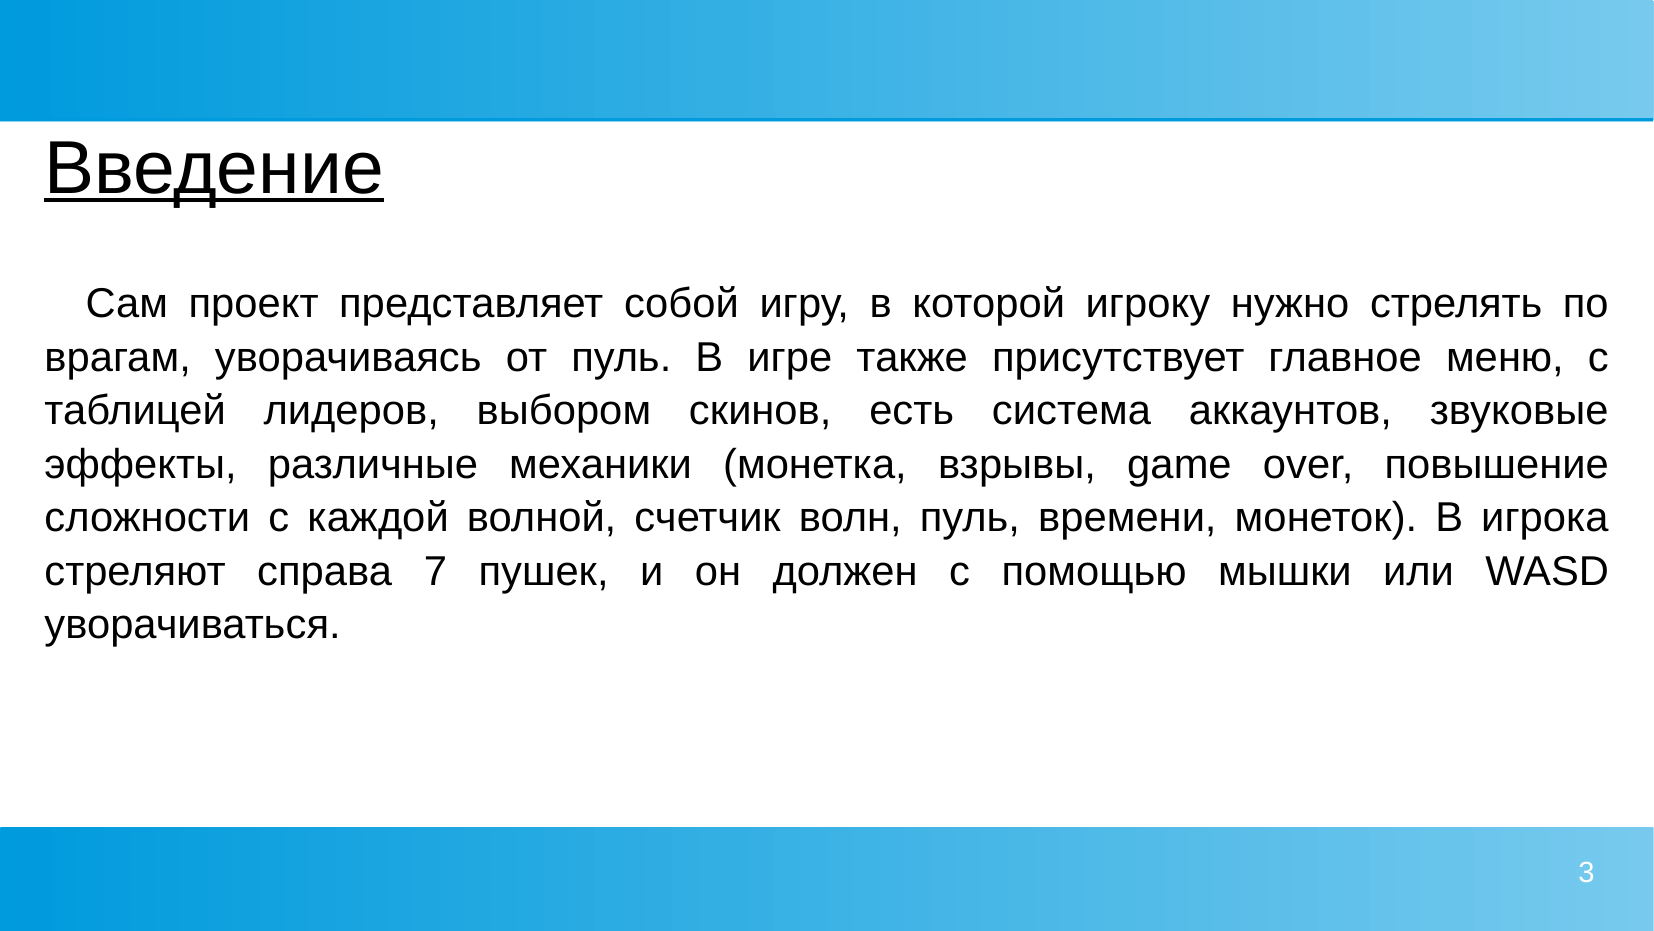

Введение
 Сам проект представляет собой игру, в которой игроку нужно стрелять по врагам, уворачиваясь от пуль. В игре также присутствует главное меню, с таблицей лидеров, выбором скинов, есть система аккаунтов, звуковые эффекты, различные механики (монетка, взрывы, game over, повышение сложности с каждой волной, счетчик волн, пуль, времени, монеток). В игрока стреляют справа 7 пушек, и он должен с помощью мышки или WASD уворачиваться.
3